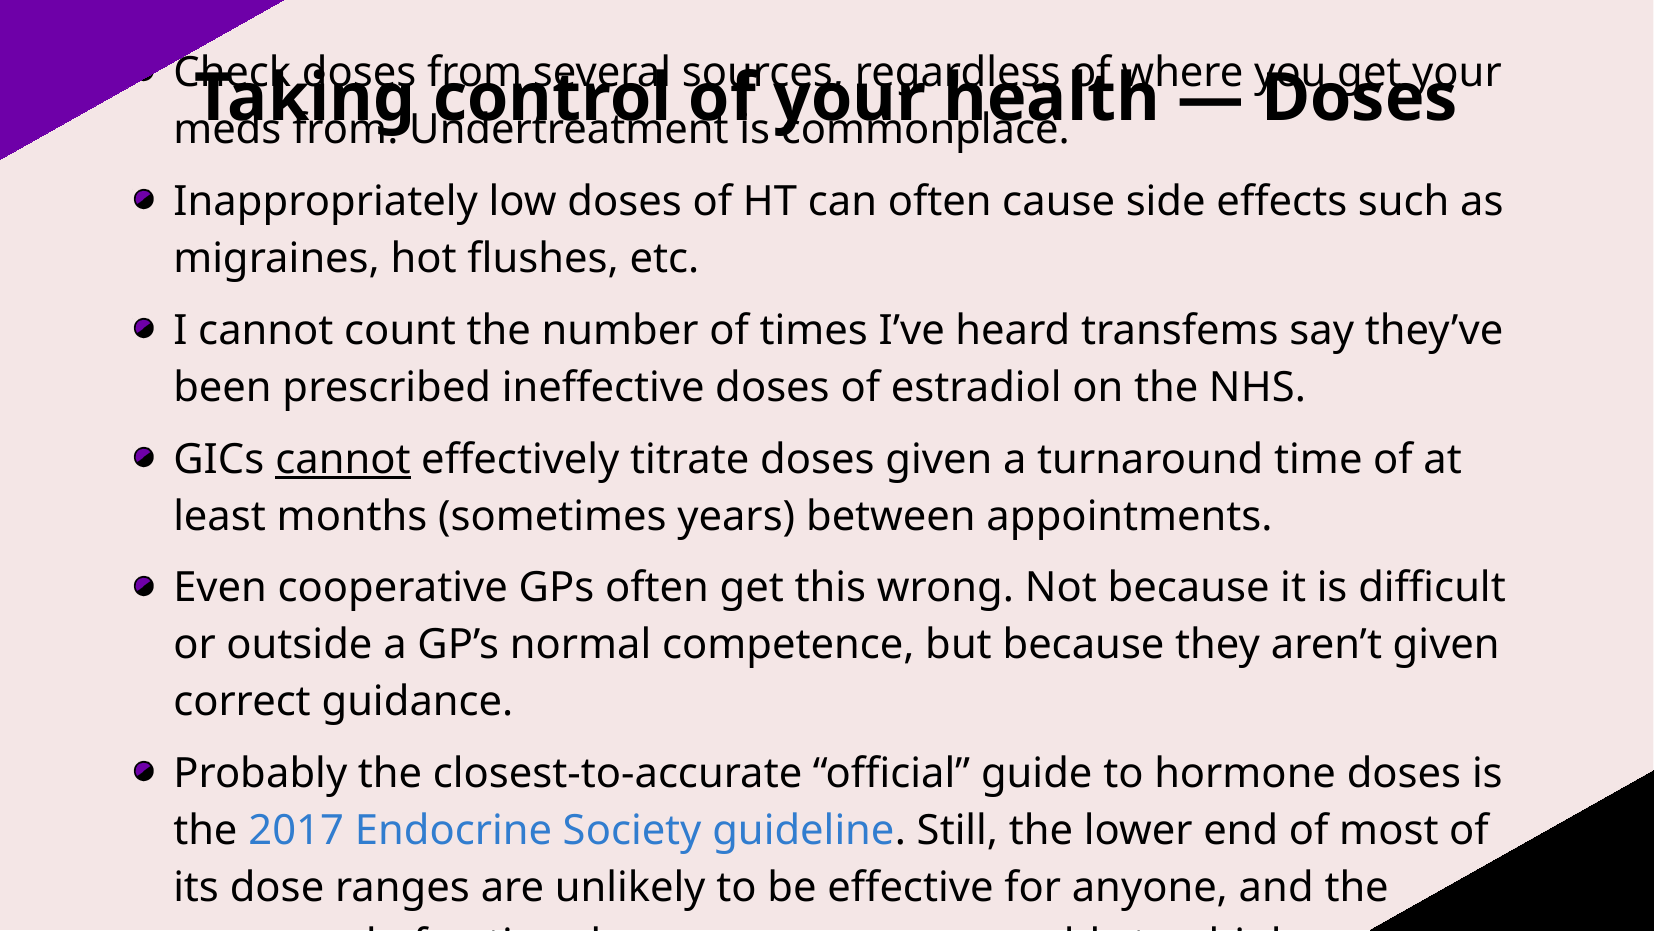

# Taking control of your health — Doses
Check doses from several sources, regardless of where you get your meds from. Undertreatment is commonplace.
Inappropriately low doses of HT can often cause side effects such as migraines, hot flushes, etc.
I cannot count the number of times I’ve heard transfems say they’ve been prescribed ineffective doses of estradiol on the NHS.
GICs cannot effectively titrate doses given a turnaround time of at least months (sometimes years) between appointments.
Even cooperative GPs often get this wrong. Not because it is difficult or outside a GP’s normal competence, but because they aren’t given correct guidance.
Probably the closest-to-accurate “official” guide to hormone doses is the 2017 Endocrine Society guideline. Still, the lower end of most of its dose ranges are unlikely to be effective for anyone, and the upper end of anti-androgen ranges are arguably too high.